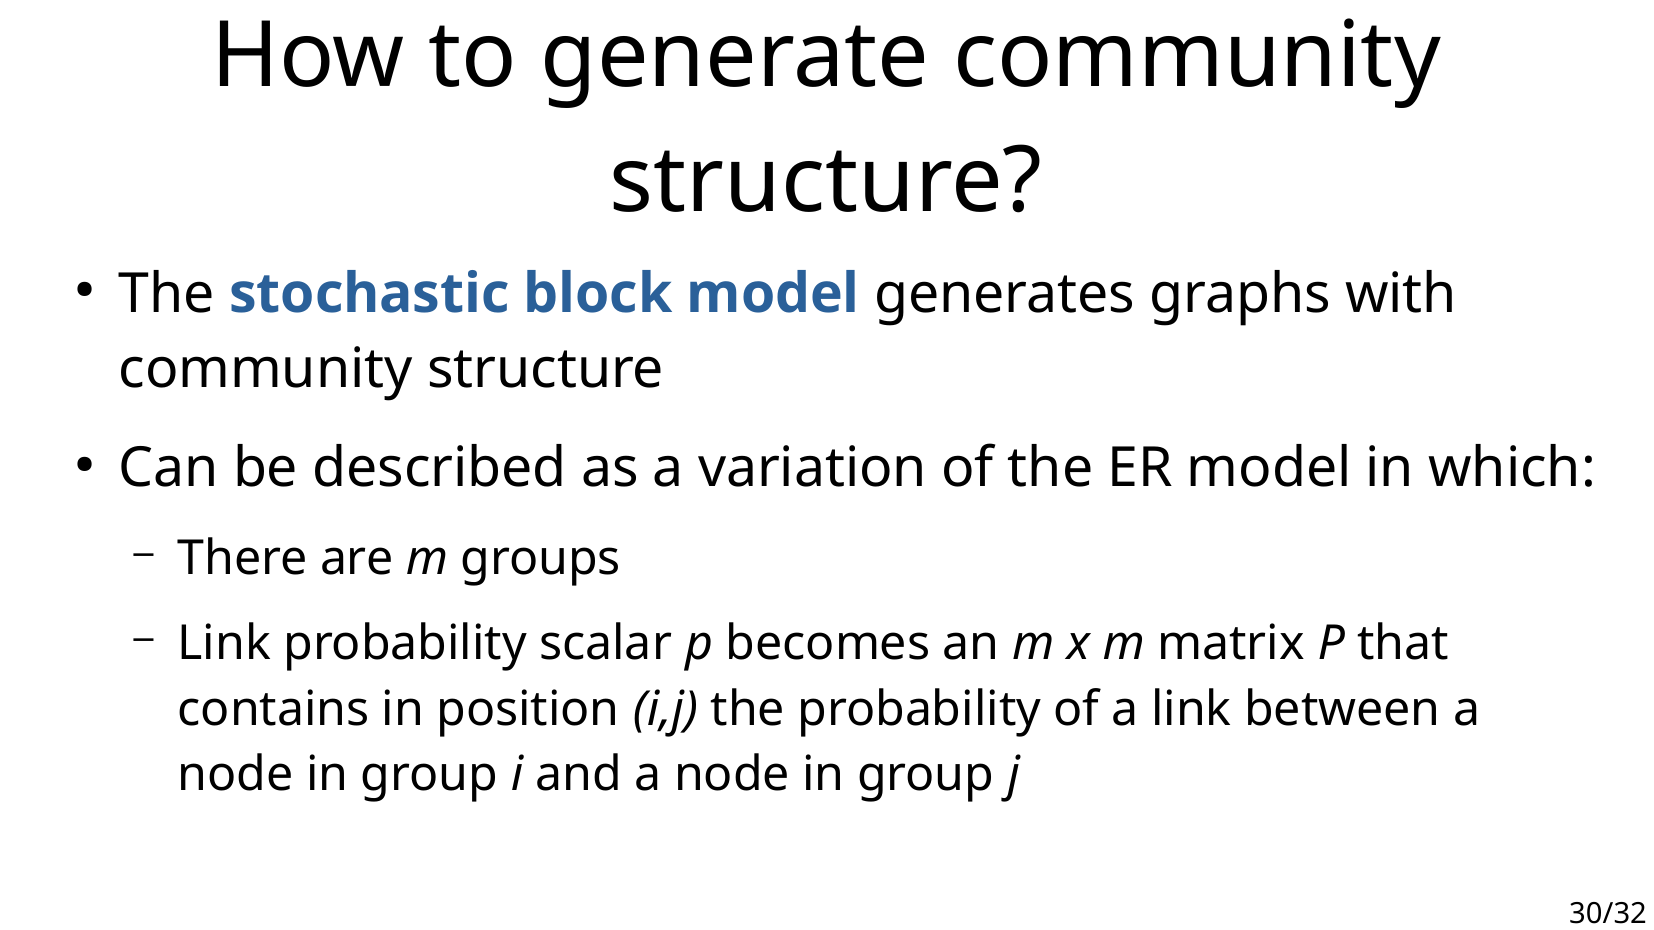

# How to generate community structure?
The stochastic block model generates graphs with community structure
Can be described as a variation of the ER model in which:
There are m groups
Link probability scalar p becomes an m x m matrix P that contains in position (i,j) the probability of a link between a node in group i and a node in group j
30